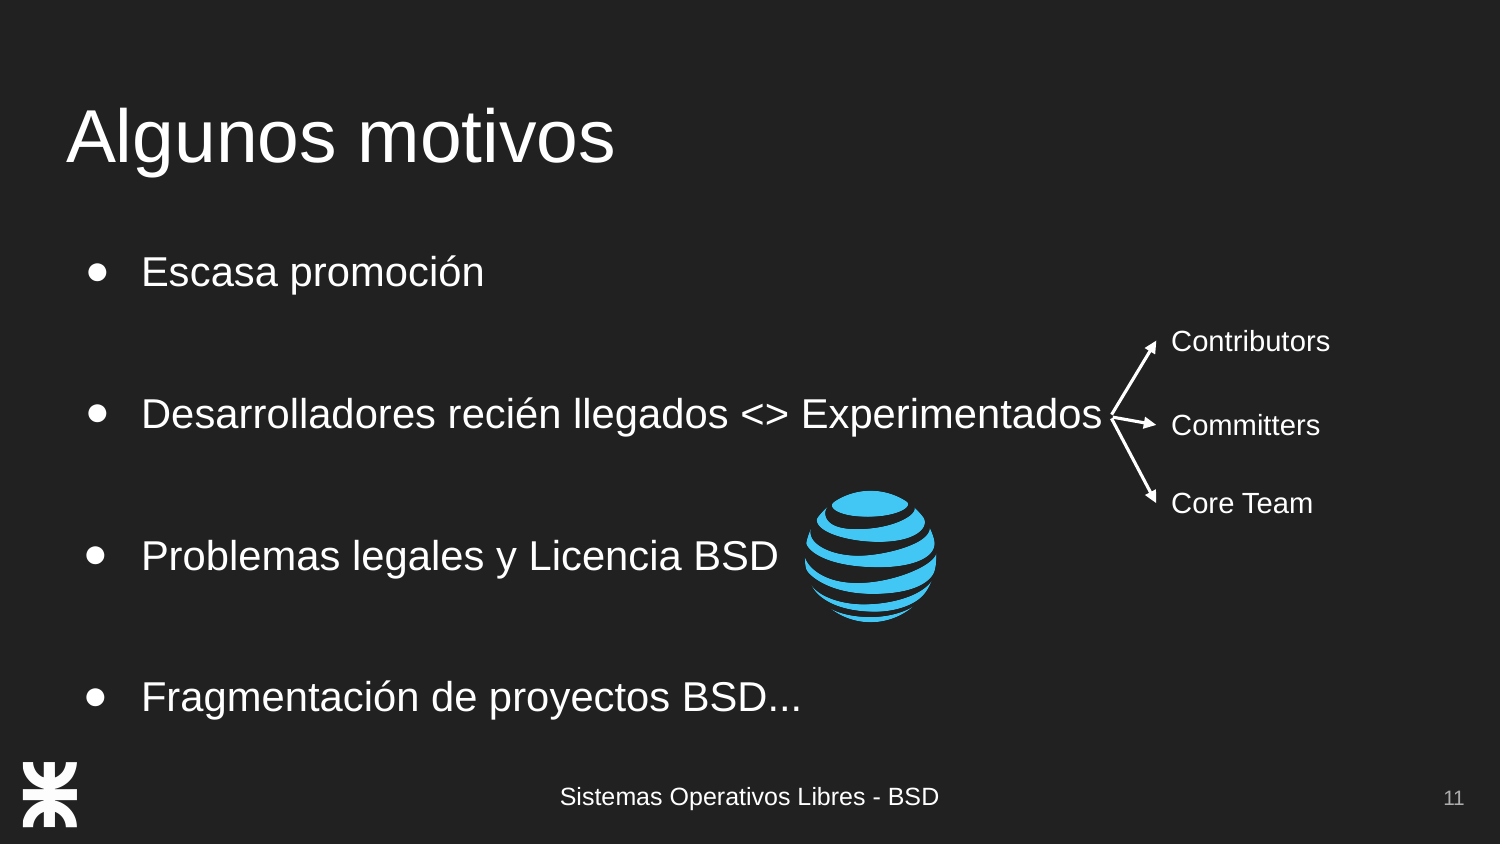

# Algunos motivos
Escasa promoción
Desarrolladores recién llegados <> Experimentados
Problemas legales y Licencia BSD
Fragmentación de proyectos BSD...
Contributors
Committers
Core Team
Sistemas Operativos Libres - BSD